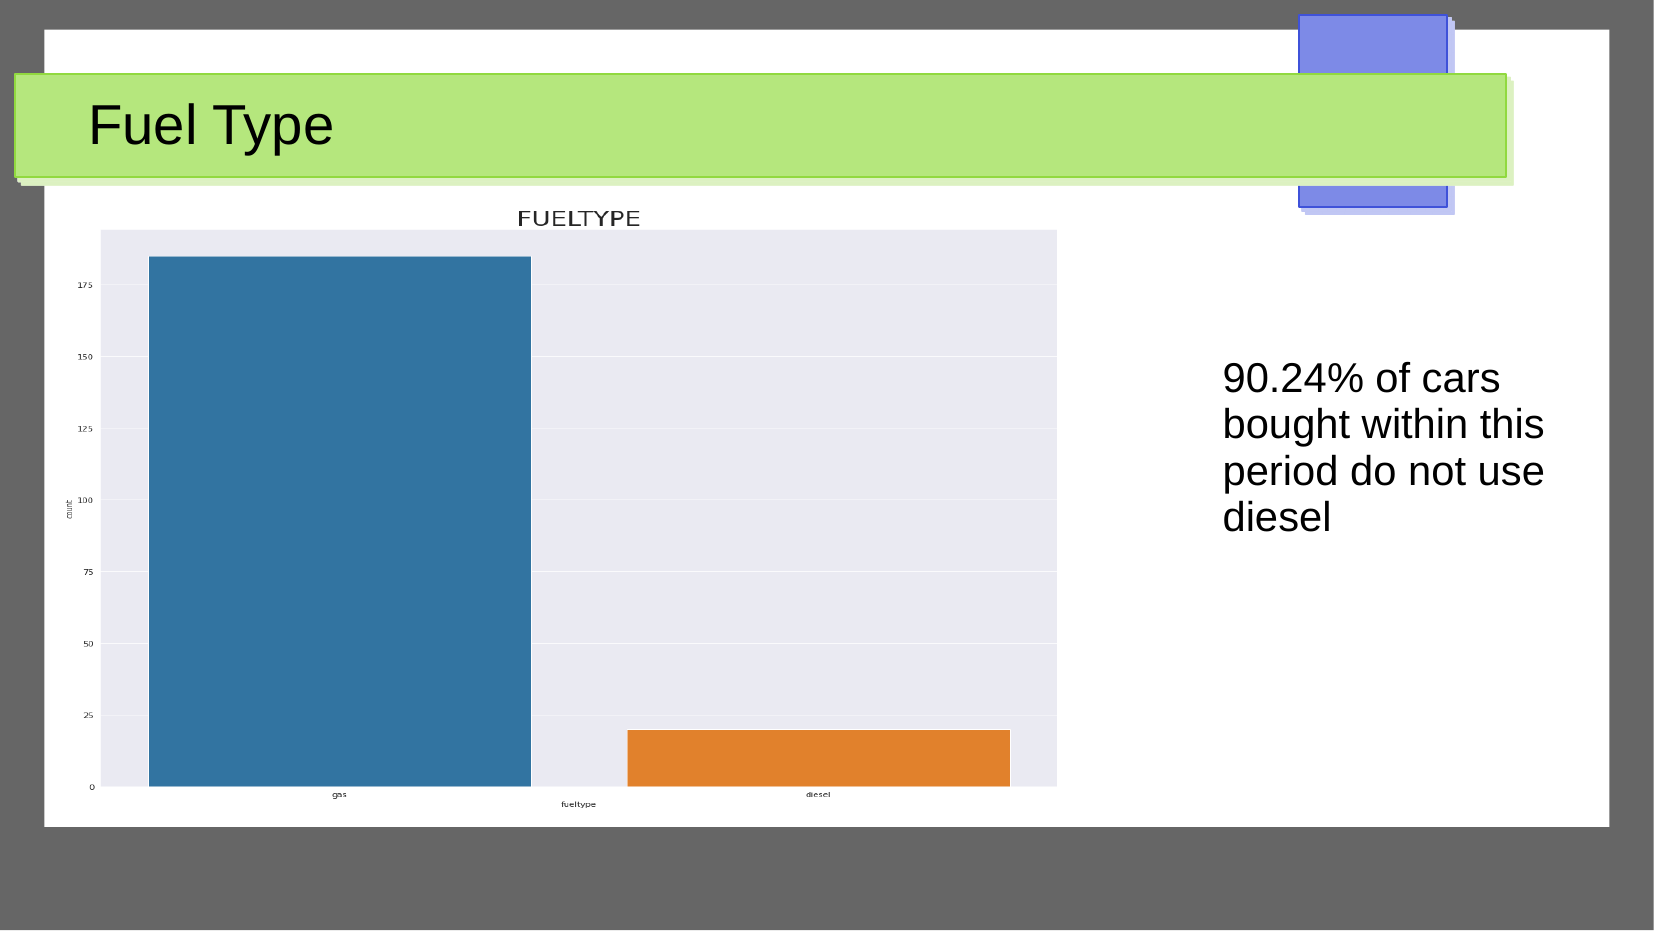

# Fuel Type
90.24% of cars bought within this period do not use diesel